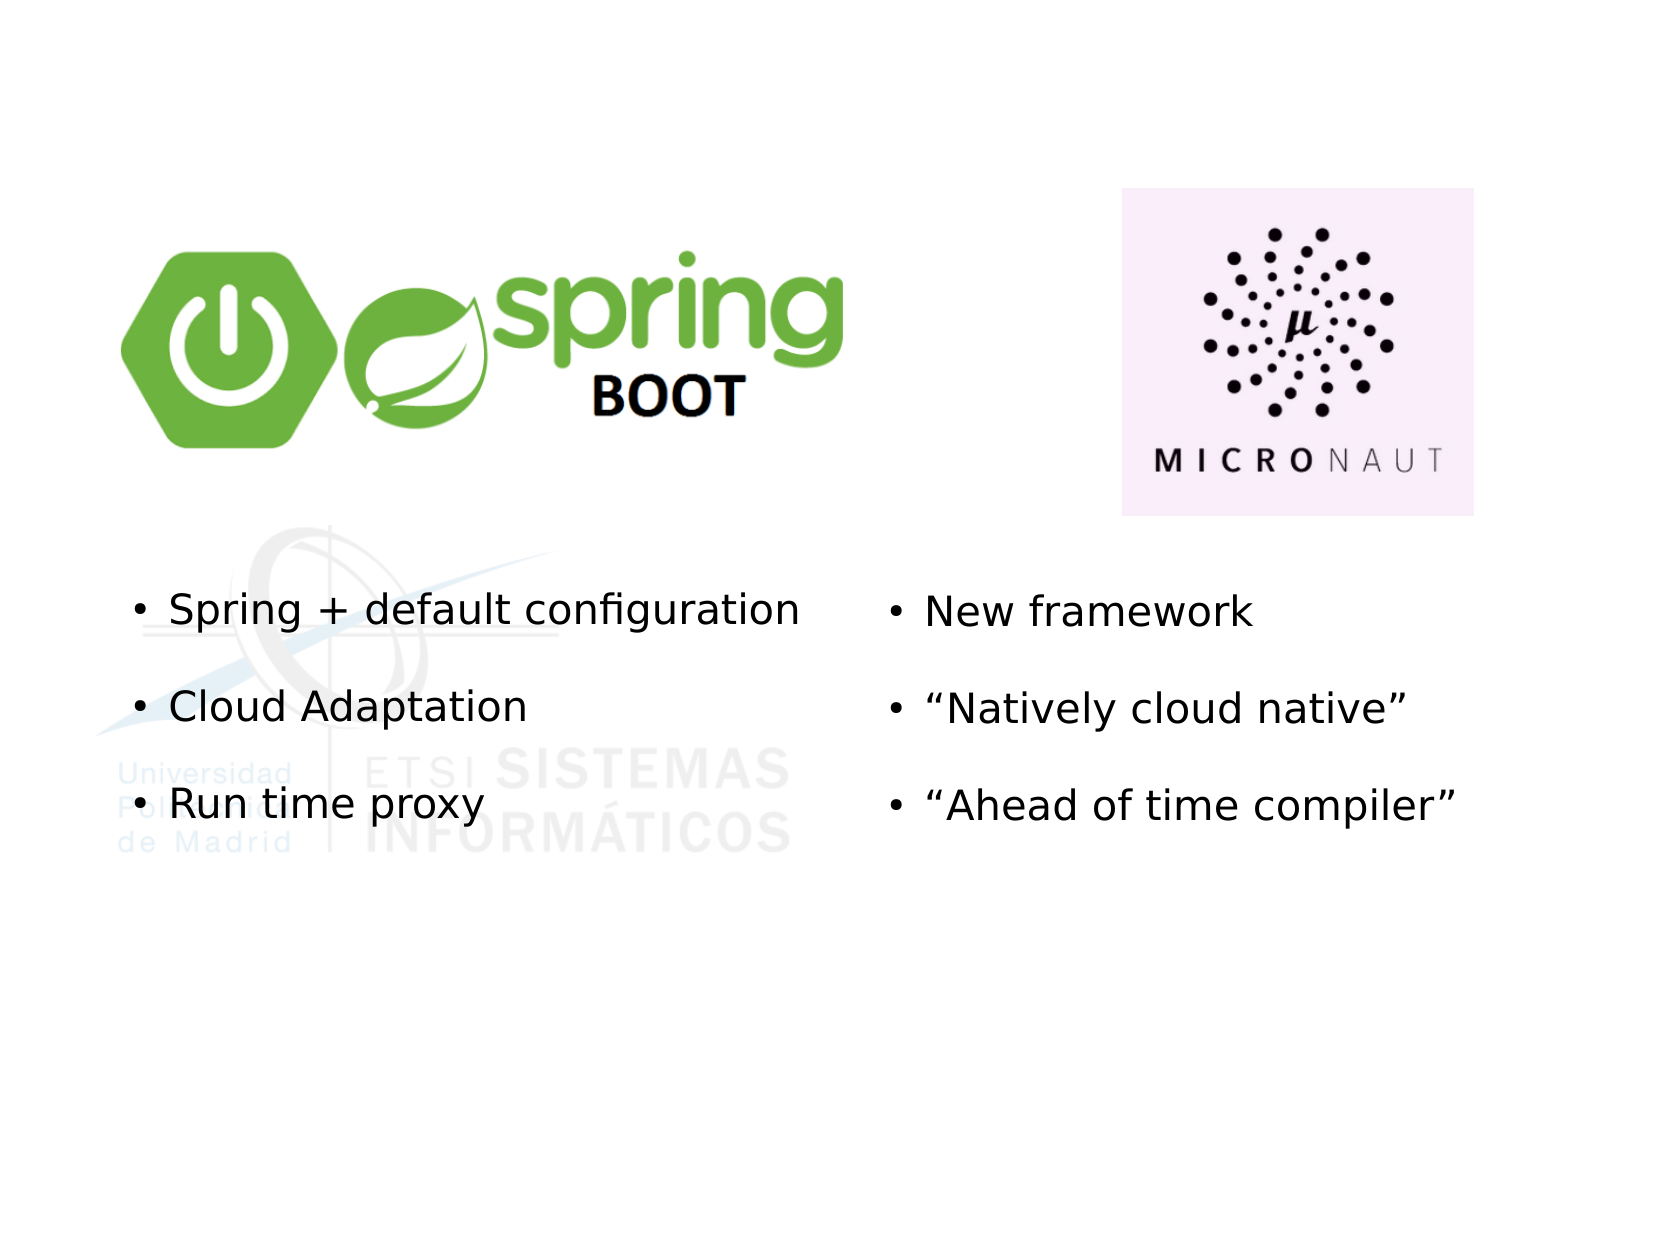

Spring + default configuration
Cloud Adaptation
Run time proxy
New framework
“Natively cloud native”
“Ahead of time compiler”